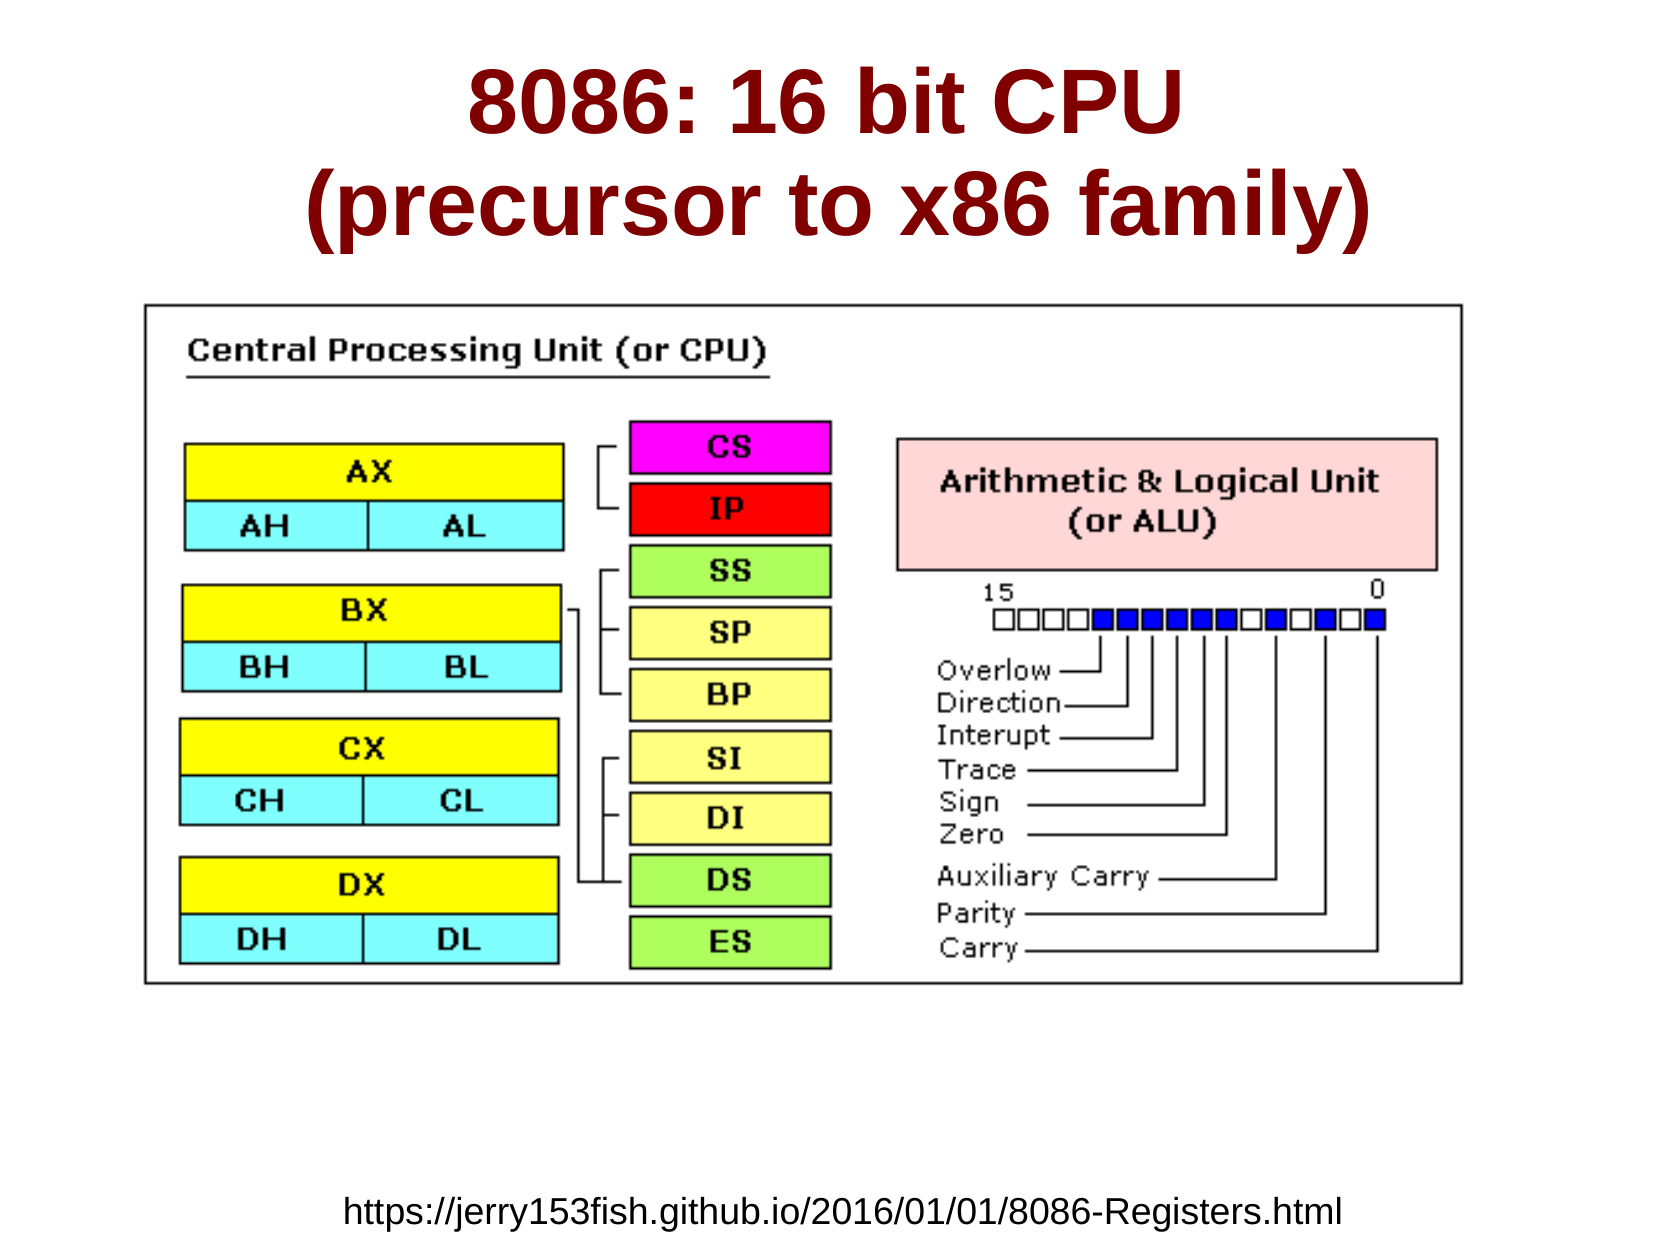

# 8086: 16 bit CPU (precursor to x86 family)
https://jerry153fish.github.io/2016/01/01/8086-Registers.html